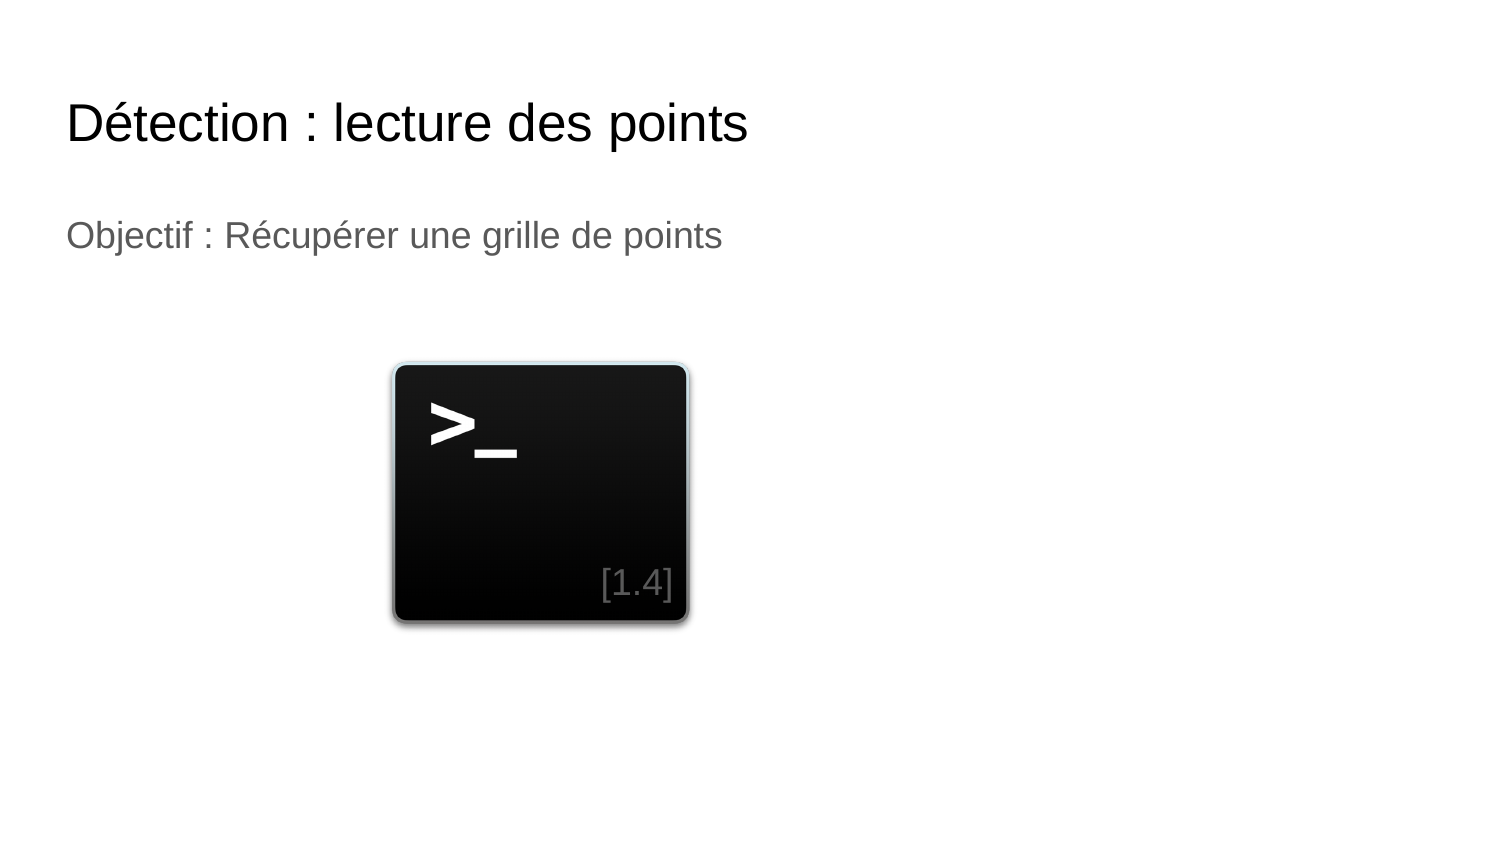

# Détection : lecture des points
Objectif : Récupérer une grille de points
[1.4]